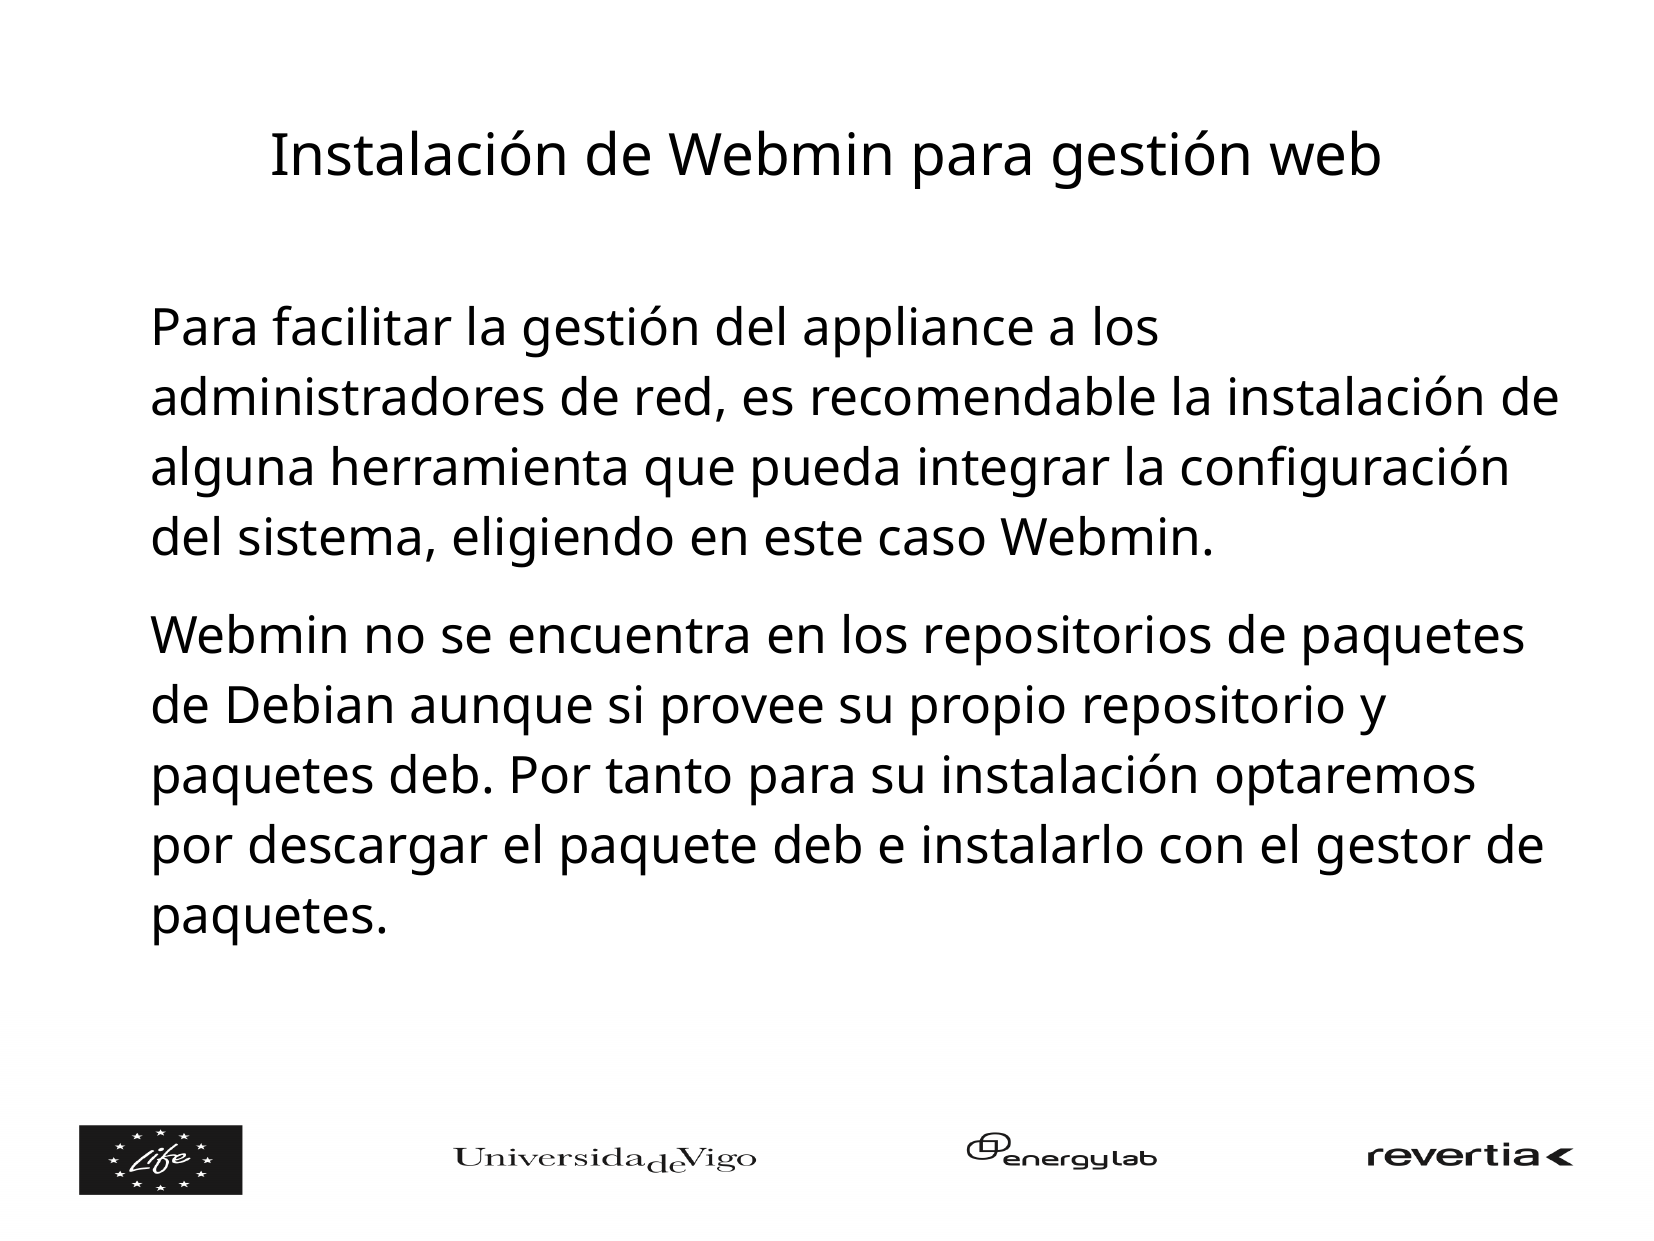

# Instalación de Webmin para gestión web
Para facilitar la gestión del appliance a los administradores de red, es recomendable la instalación de alguna herramienta que pueda integrar la configuración del sistema, eligiendo en este caso Webmin.
Webmin no se encuentra en los repositorios de paquetes de Debian aunque si provee su propio repositorio y paquetes deb. Por tanto para su instalación optaremos por descargar el paquete deb e instalarlo con el gestor de paquetes.